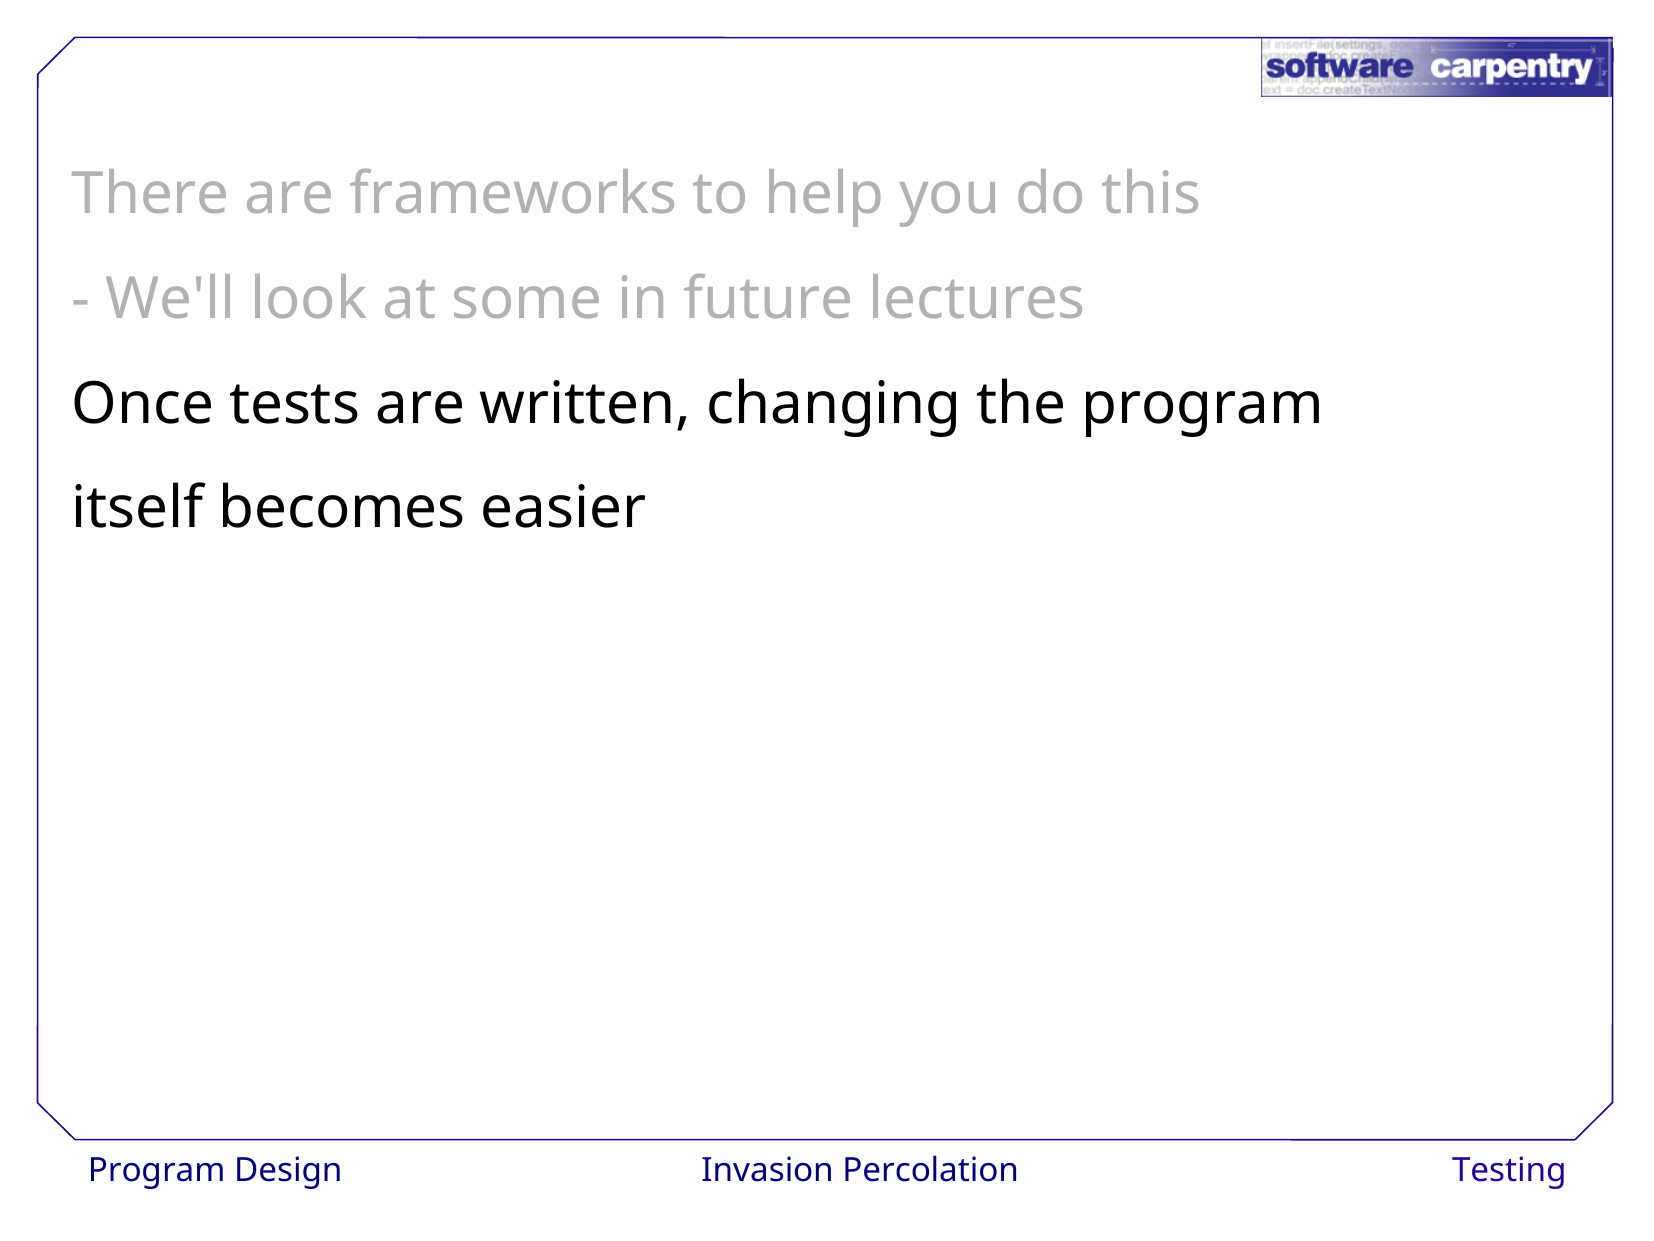

There are frameworks to help you do this
- We'll look at some in future lectures
Once tests are written, changing the program
itself becomes easier